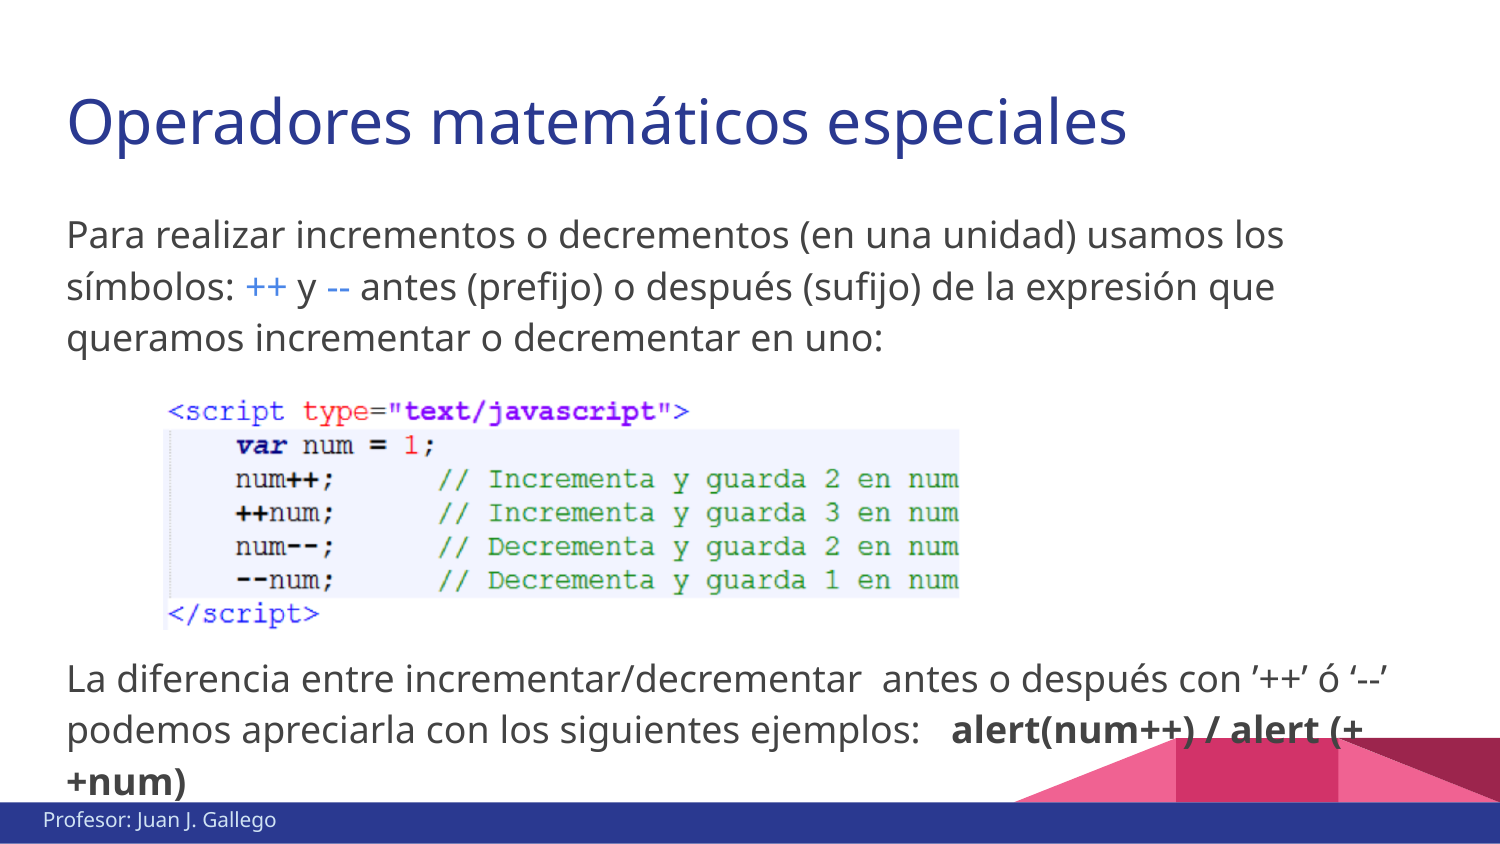

# Operadores matemáticos especiales
Para realizar incrementos o decrementos (en una unidad) usamos los símbolos: ++ y -- antes (prefijo) o después (sufijo) de la expresión que queramos incrementar o decrementar en uno:
La diferencia entre incrementar/decrementar antes o después con ’++’ ó ‘--’ podemos apreciarla con los siguientes ejemplos: alert(num++) / alert (++num)